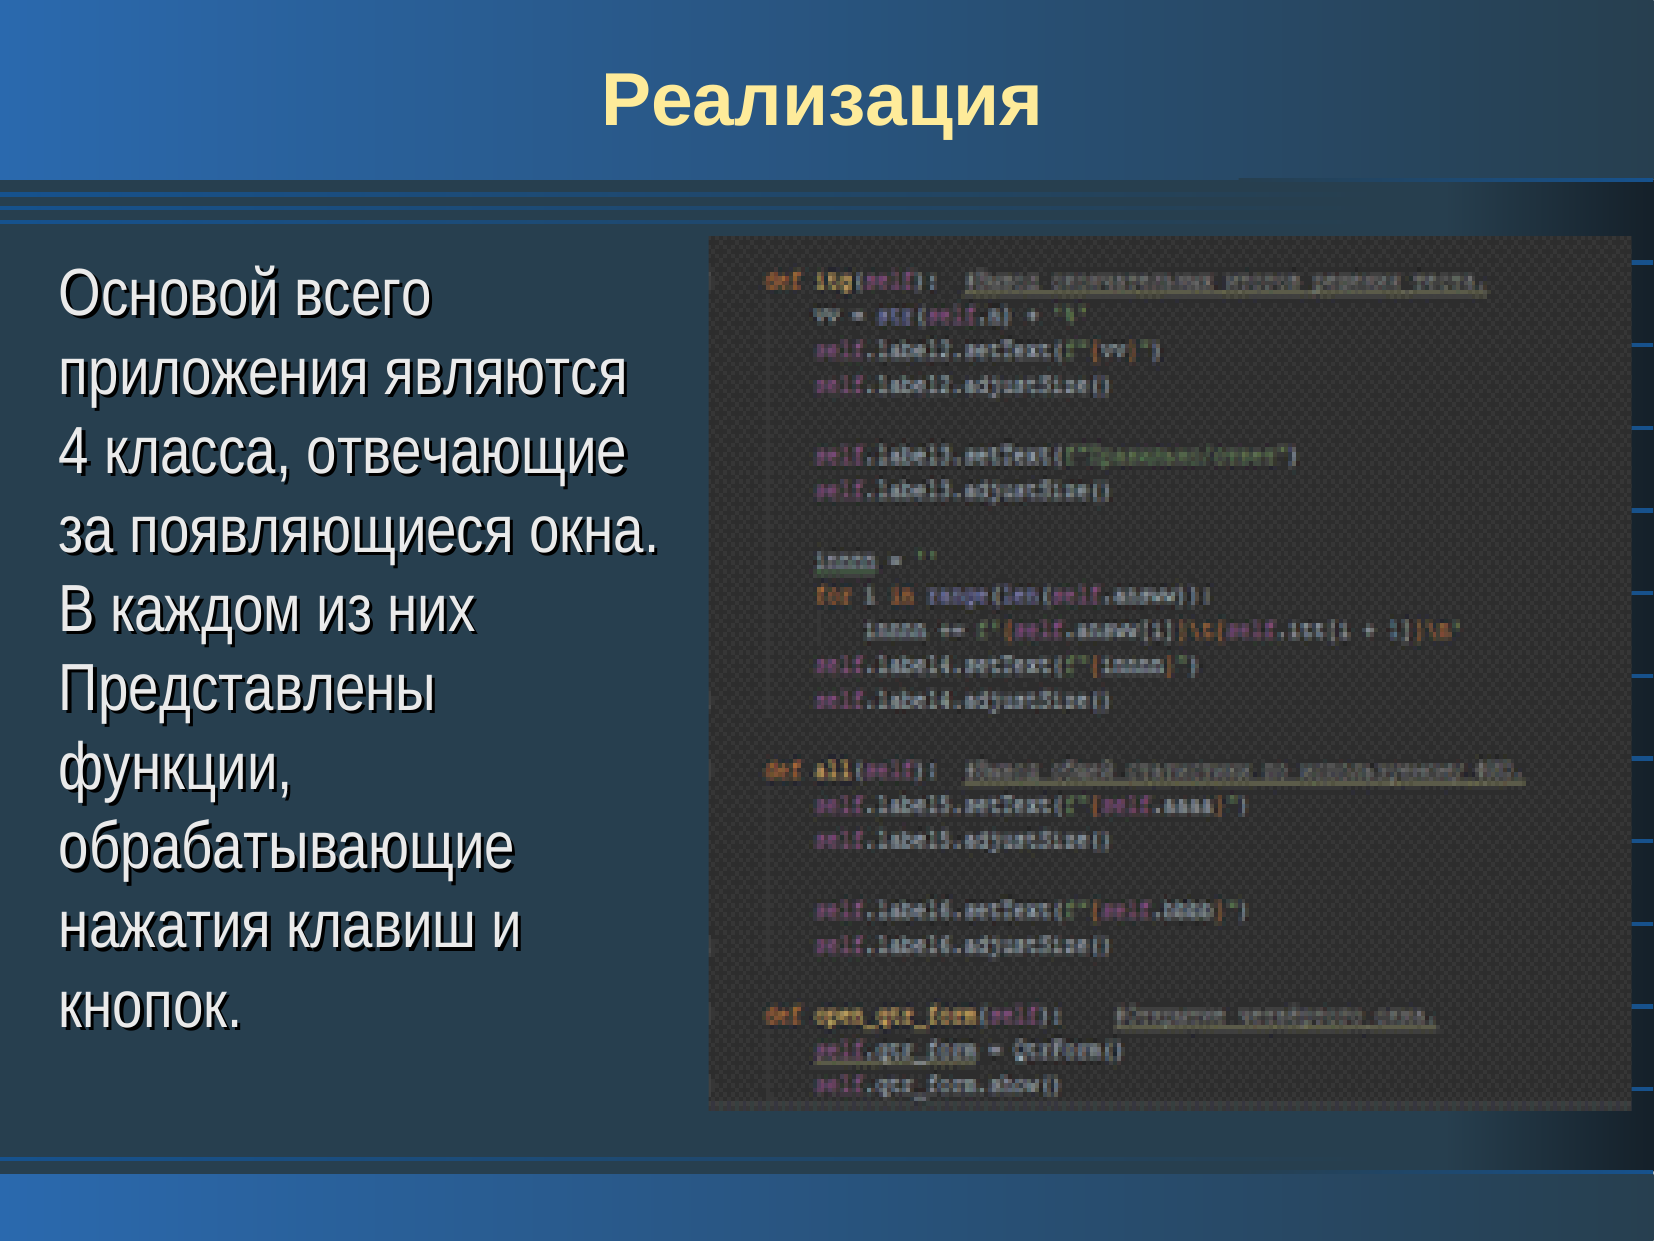

Реализация
# Основой всего приложения являются 4 класса, отвечающие за появляющиеся окна. В каждом из них Представлены функции, обрабатывающие нажатия клавиш и кнопок.